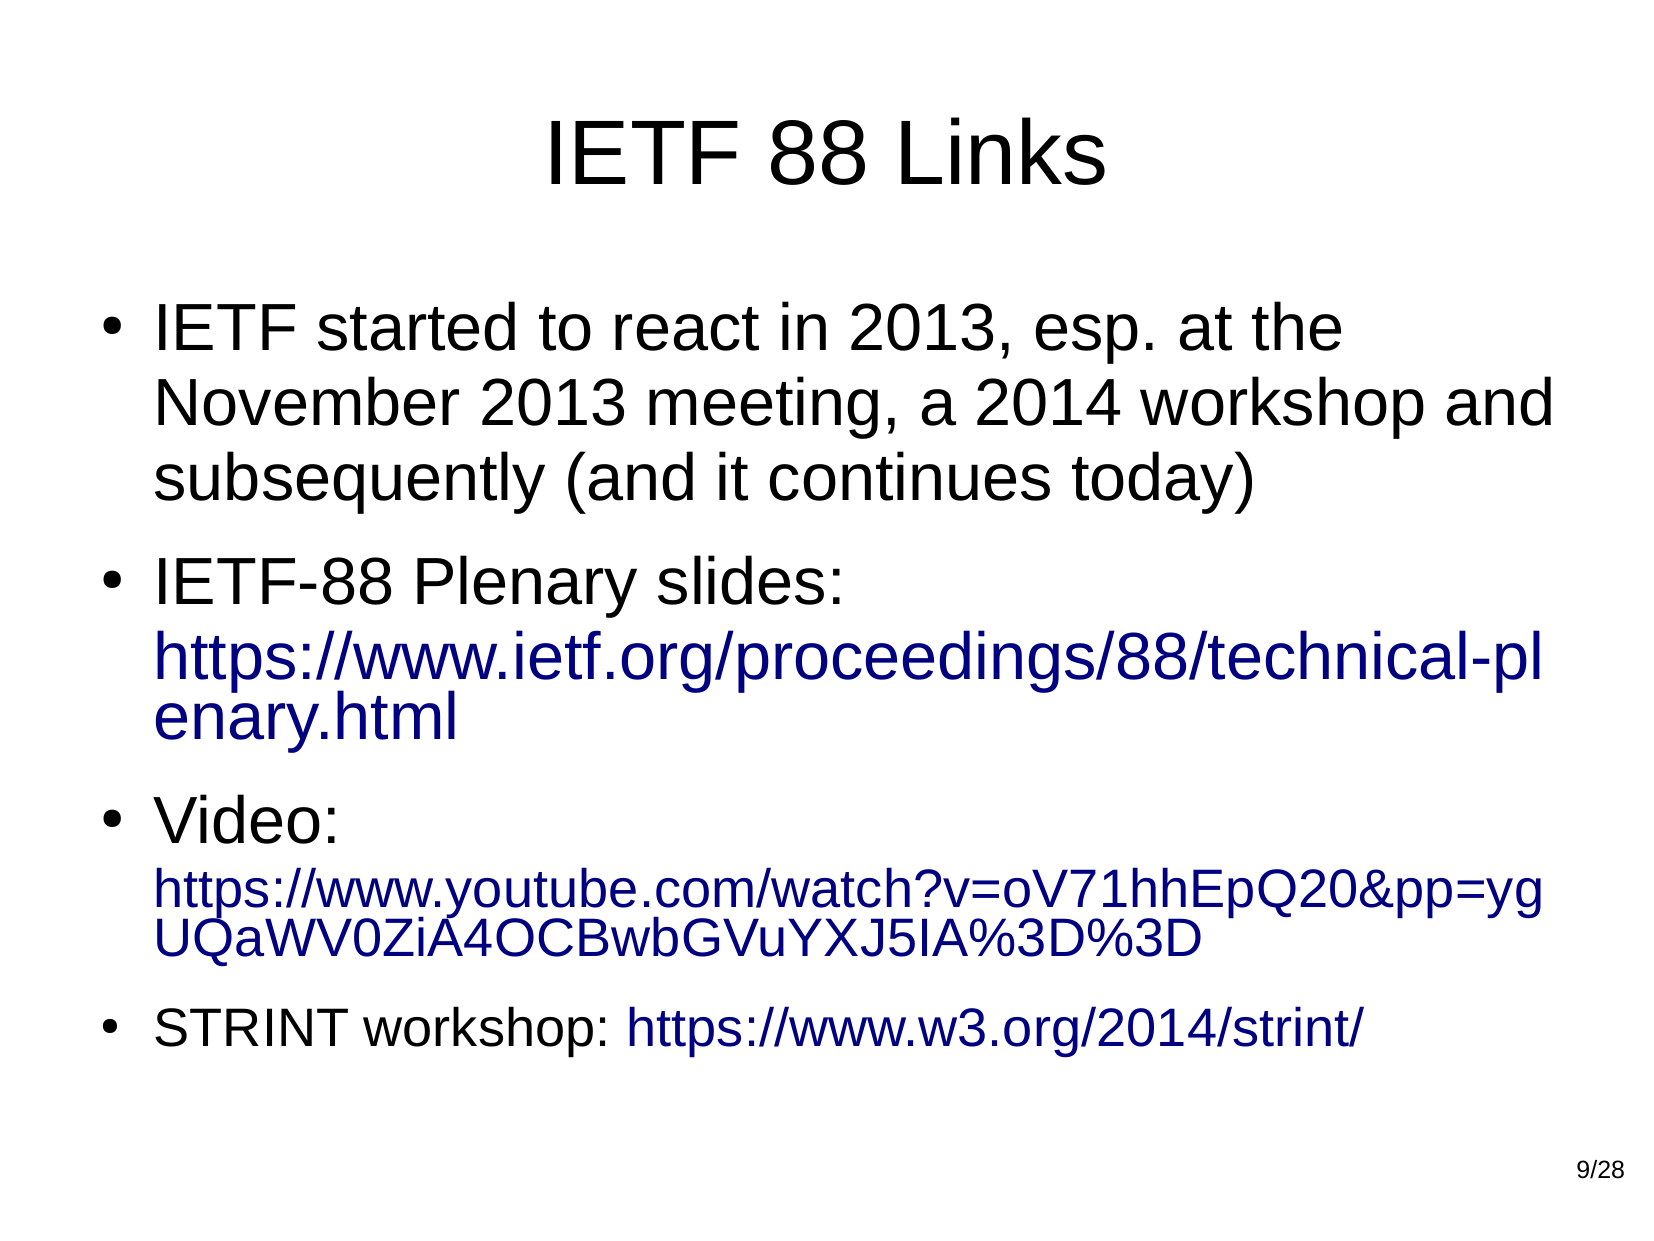

# IETF 88 Links
IETF started to react in 2013, esp. at the November 2013 meeting, a 2014 workshop and subsequently (and it continues today)
IETF-88 Plenary slides: https://www.ietf.org/proceedings/88/technical-plenary.html
Video: https://www.youtube.com/watch?v=oV71hhEpQ20&pp=ygUQaWV0ZiA4OCBwbGVuYXJ5IA%3D%3D
STRINT workshop: https://www.w3.org/2014/strint/